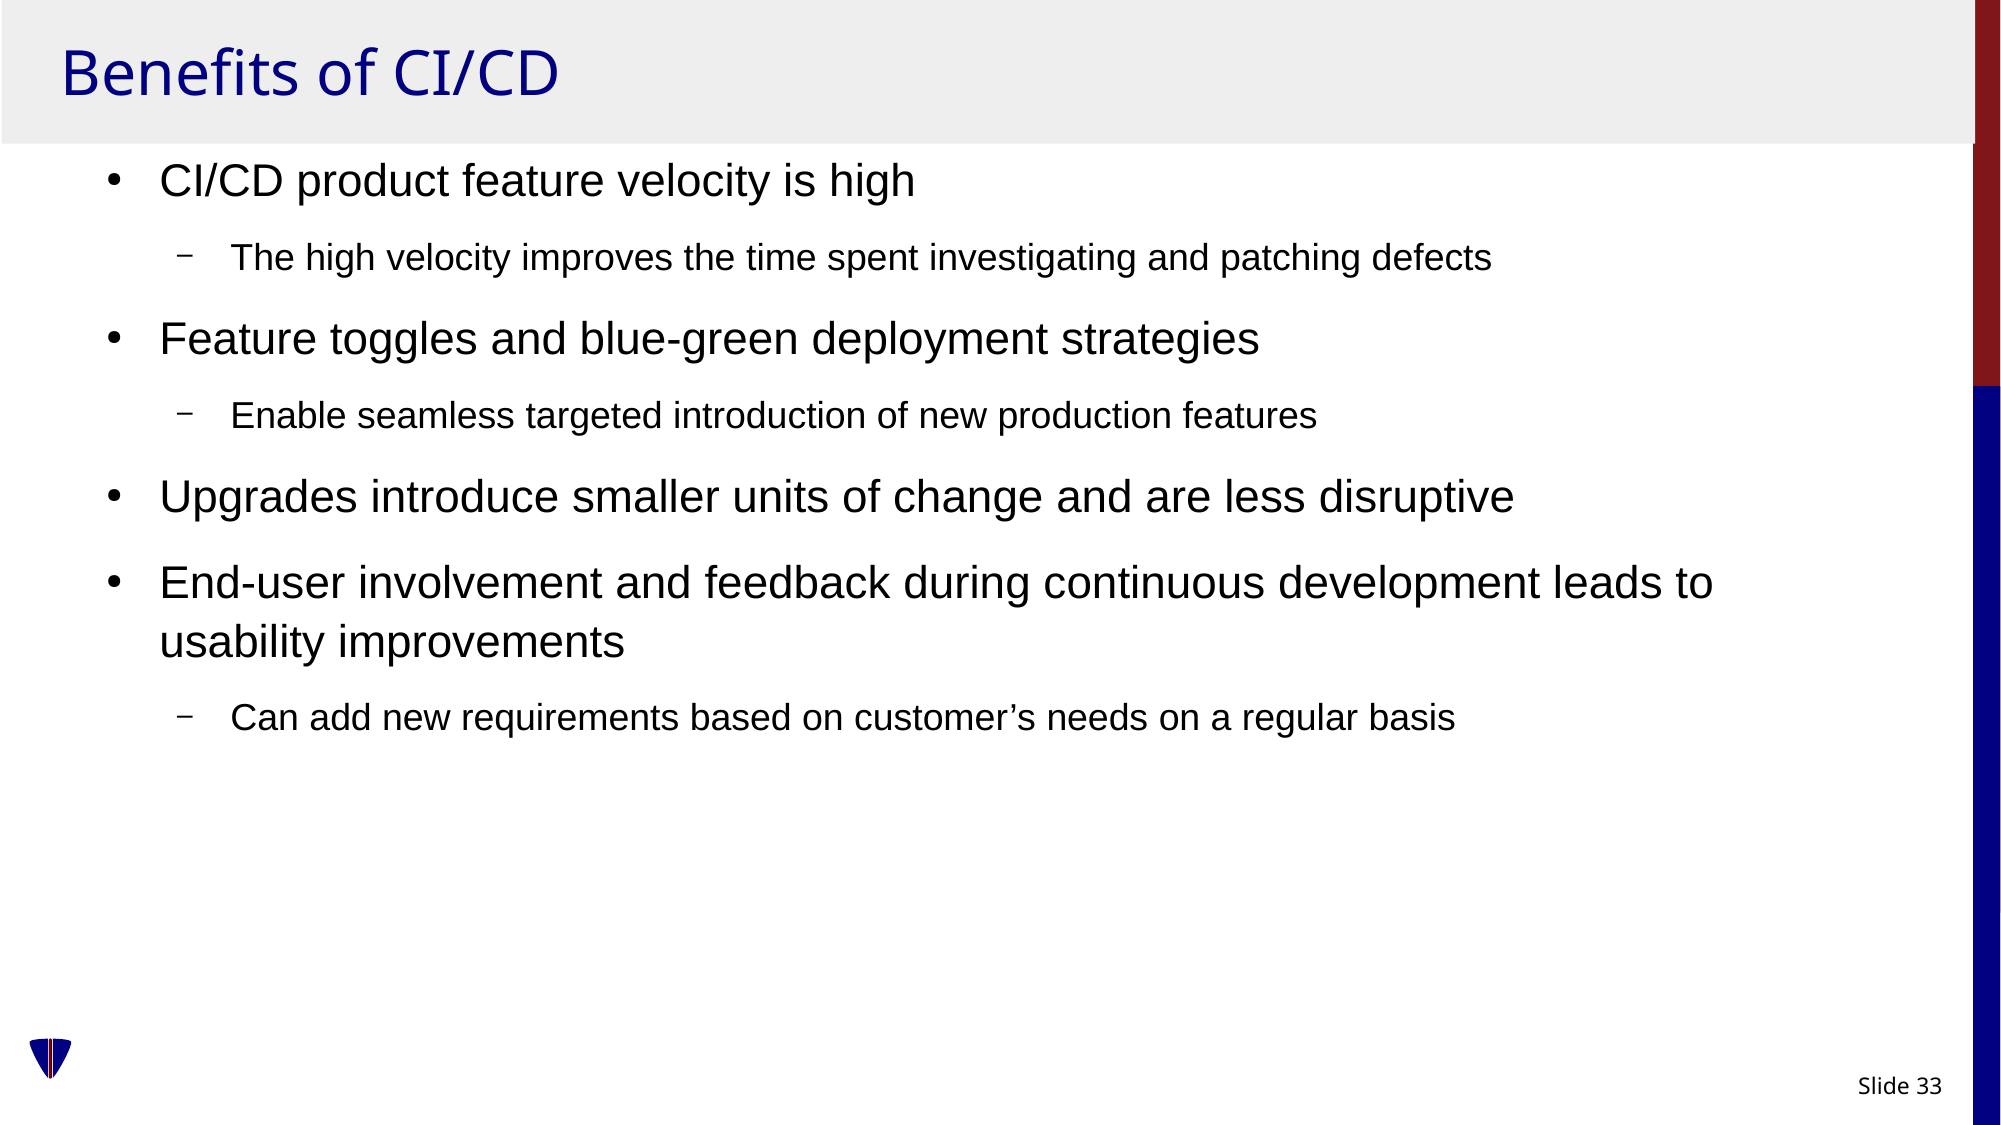

# Benefits of CI/CD
CI/CD product feature velocity is high
The high velocity improves the time spent investigating and patching defects
Feature toggles and blue-green deployment strategies
Enable seamless targeted introduction of new production features
Upgrades introduce smaller units of change and are less disruptive
End-user involvement and feedback during continuous development leads to usability improvements
Can add new requirements based on customer’s needs on a regular basis